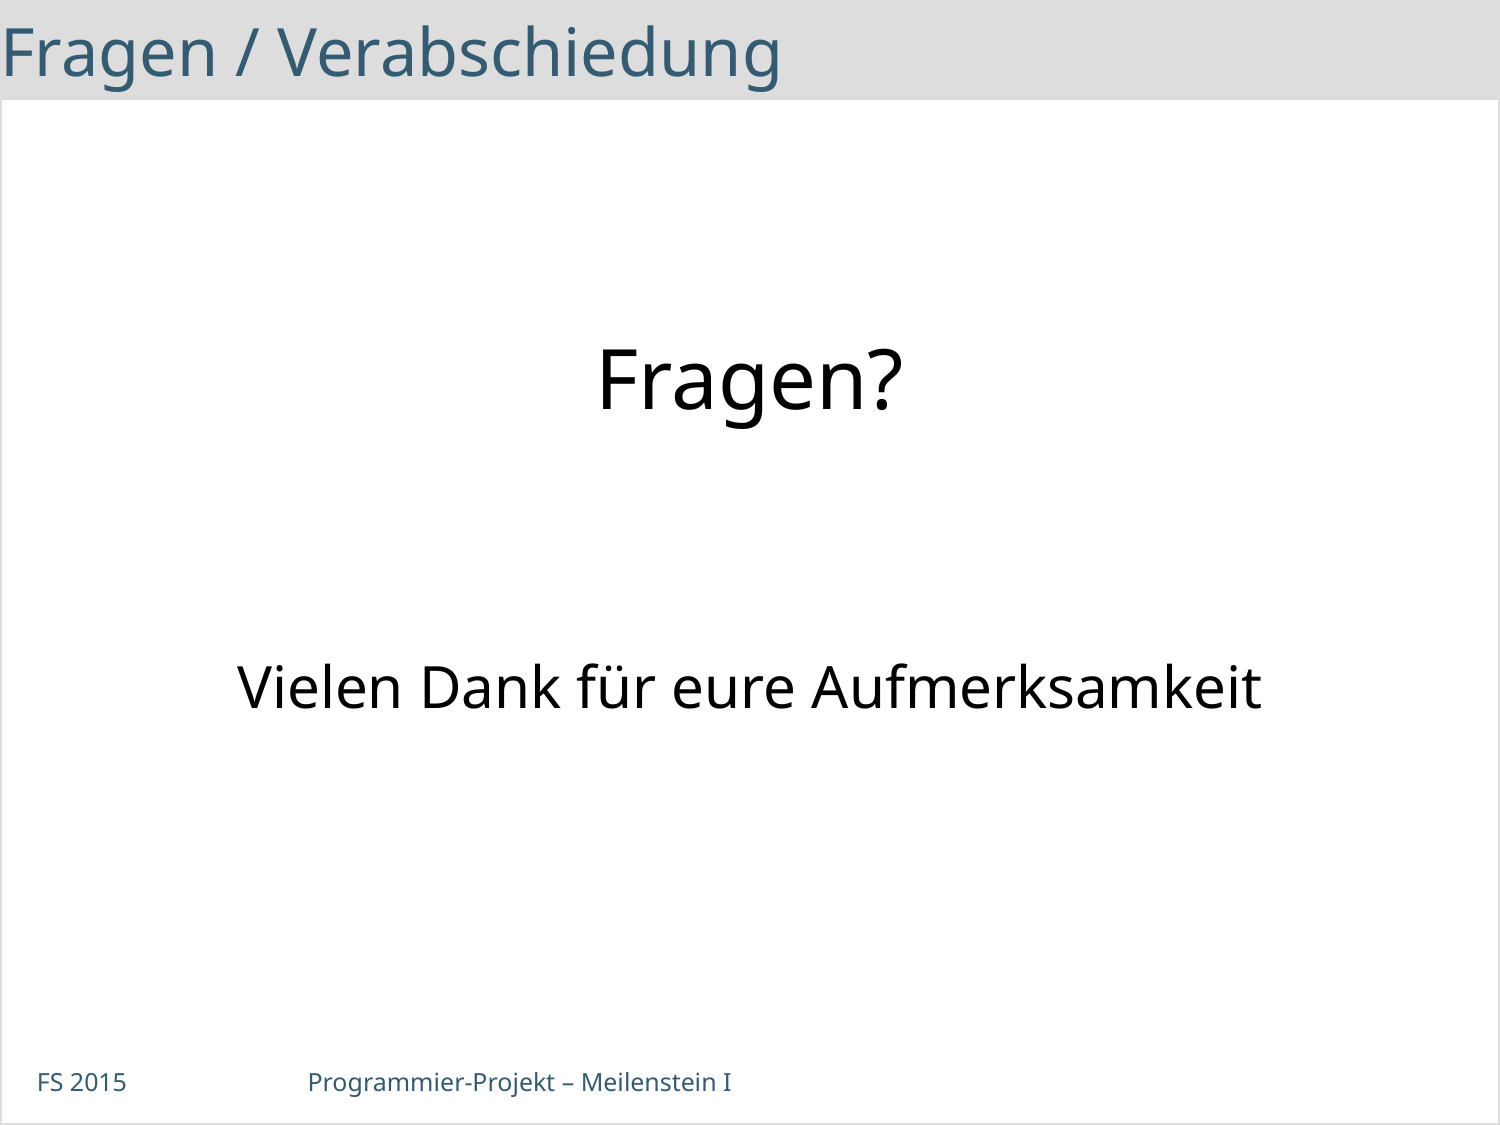

# Fragen / Verabschiedung
Fragen?
Vielen Dank für eure Aufmerksamkeit
FS 2015
Programmier-Projekt – Meilenstein I